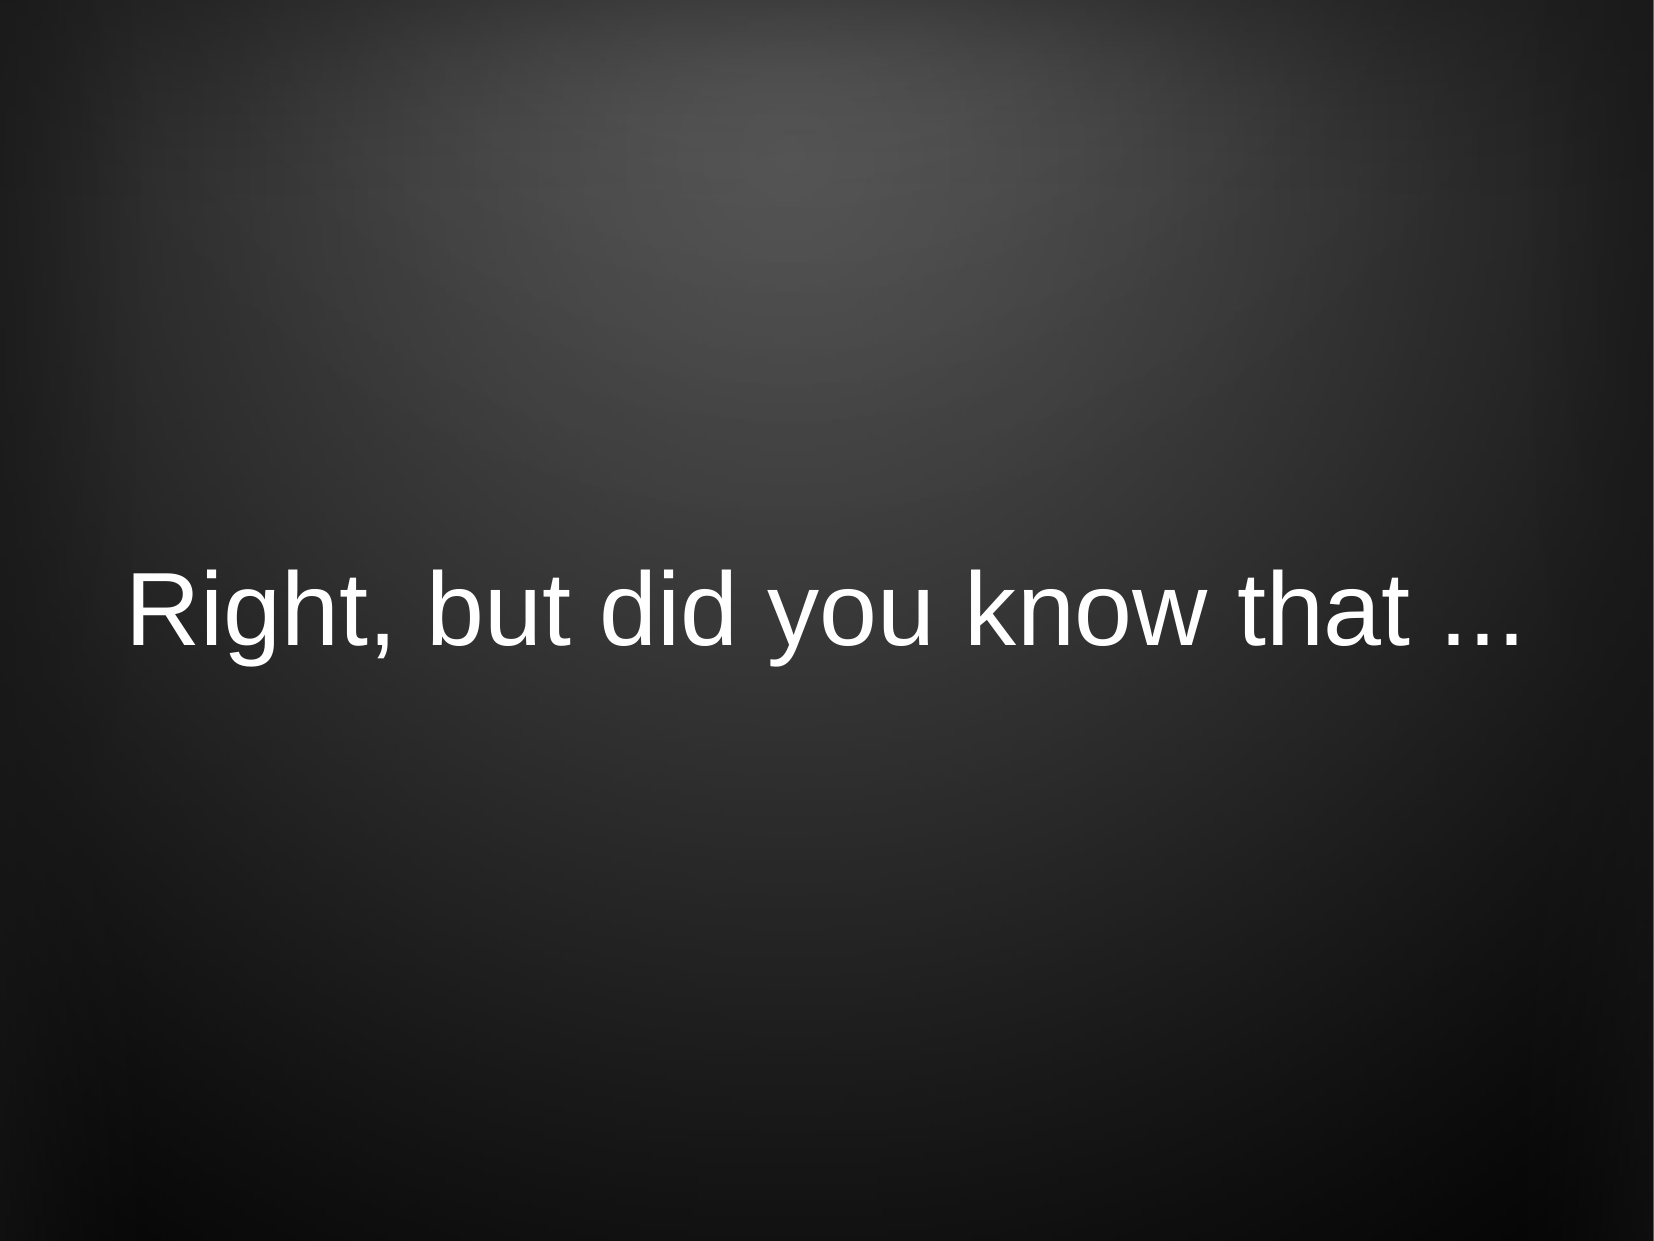

Right, but did you know that ...